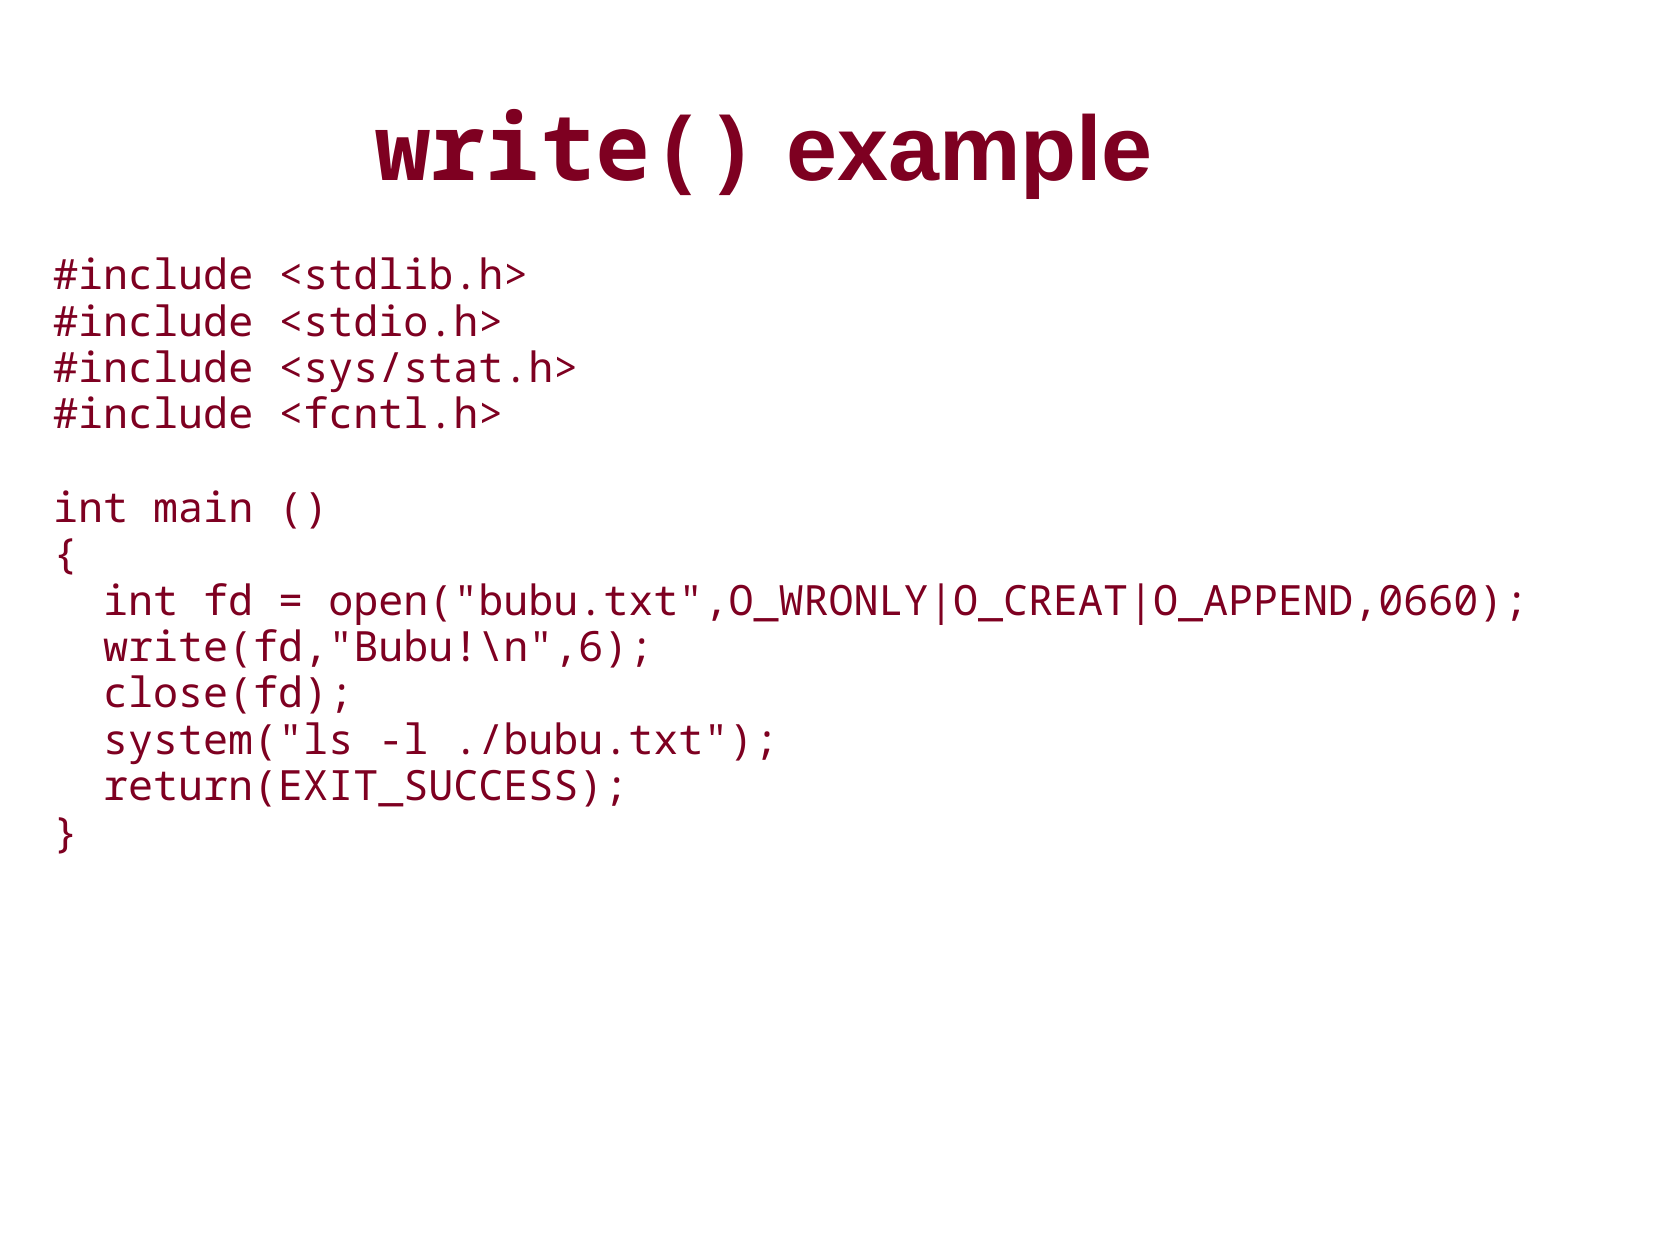

# write() example
#include <stdlib.h>
#include <stdio.h>
#include <sys/stat.h>
#include <fcntl.h>
int main ()
{
 int fd = open("bubu.txt",O_WRONLY|O_CREAT|O_APPEND,0660);
 write(fd,"Bubu!\n",6);
 close(fd);
 system("ls -l ./bubu.txt");
 return(EXIT_SUCCESS);
}